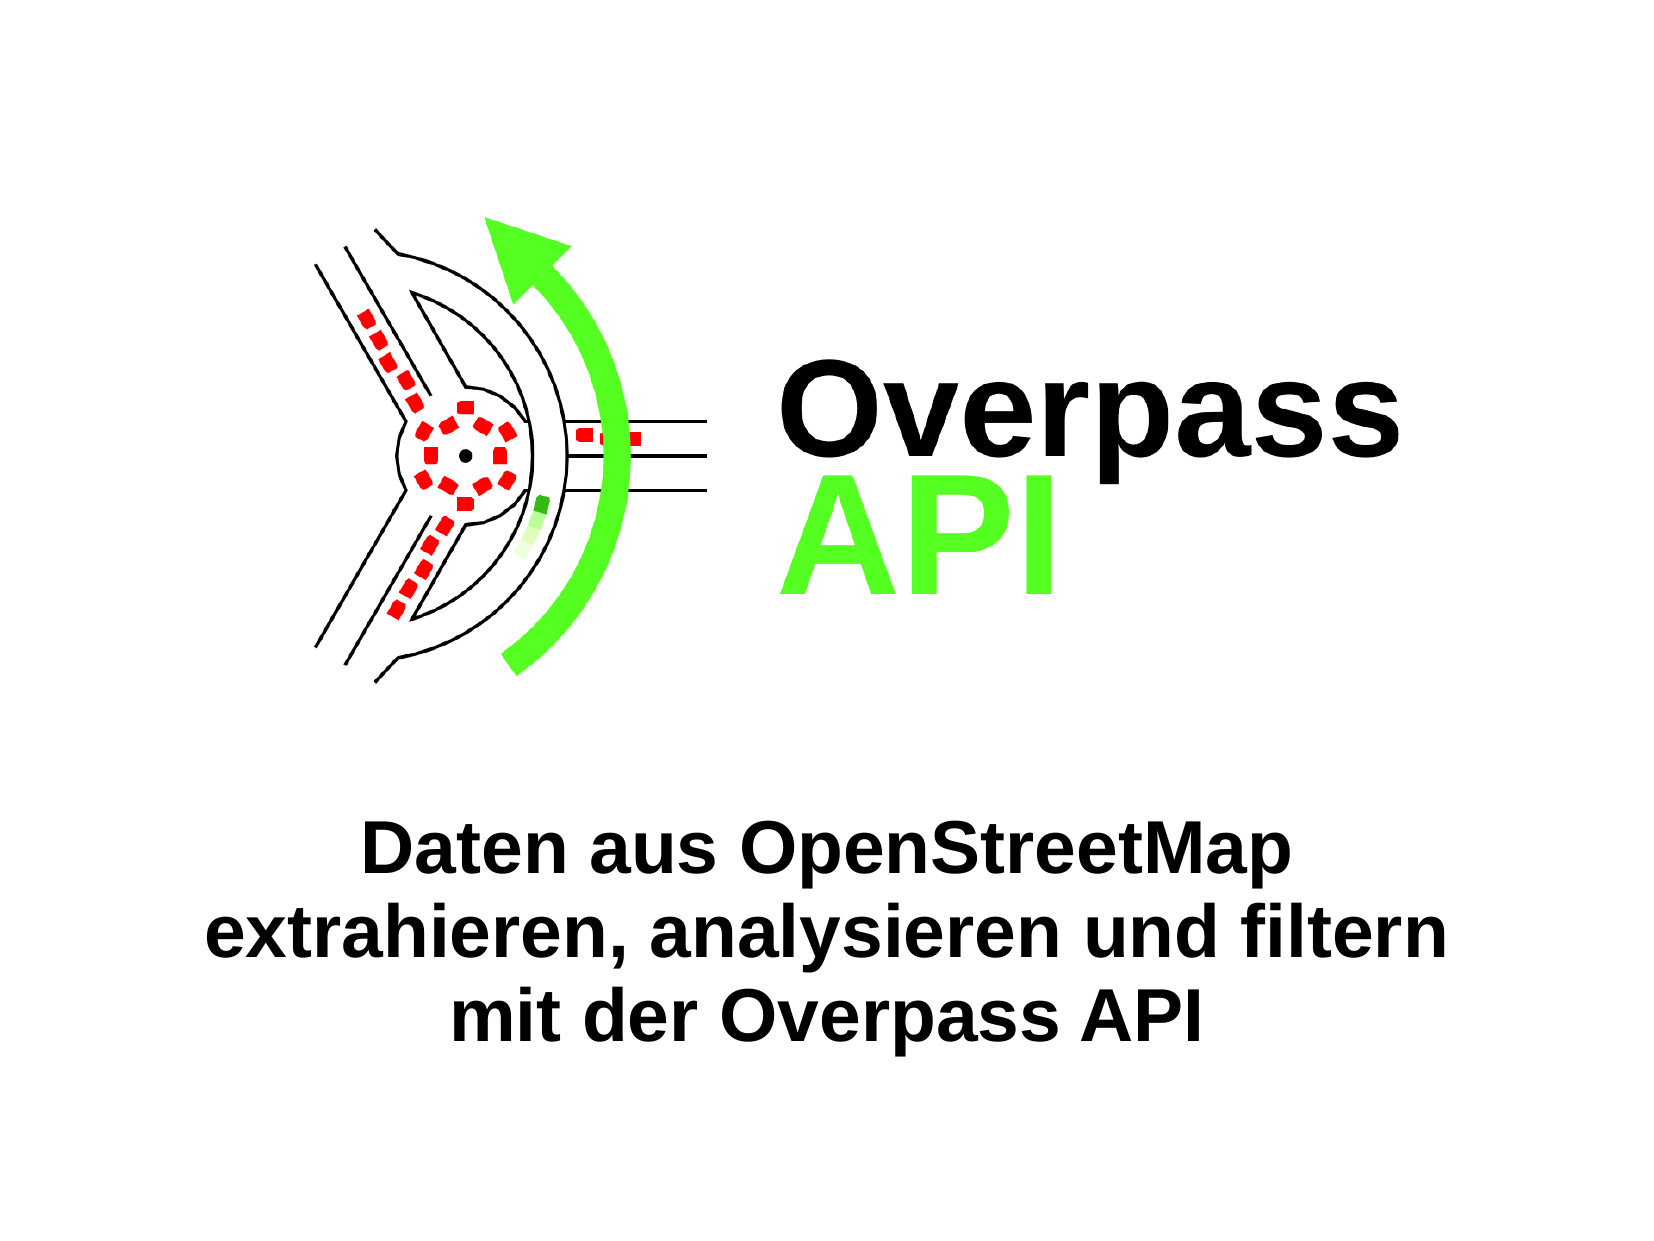

Daten aus OpenStreetMap
extrahieren, analysieren und filtern
mit der Overpass API